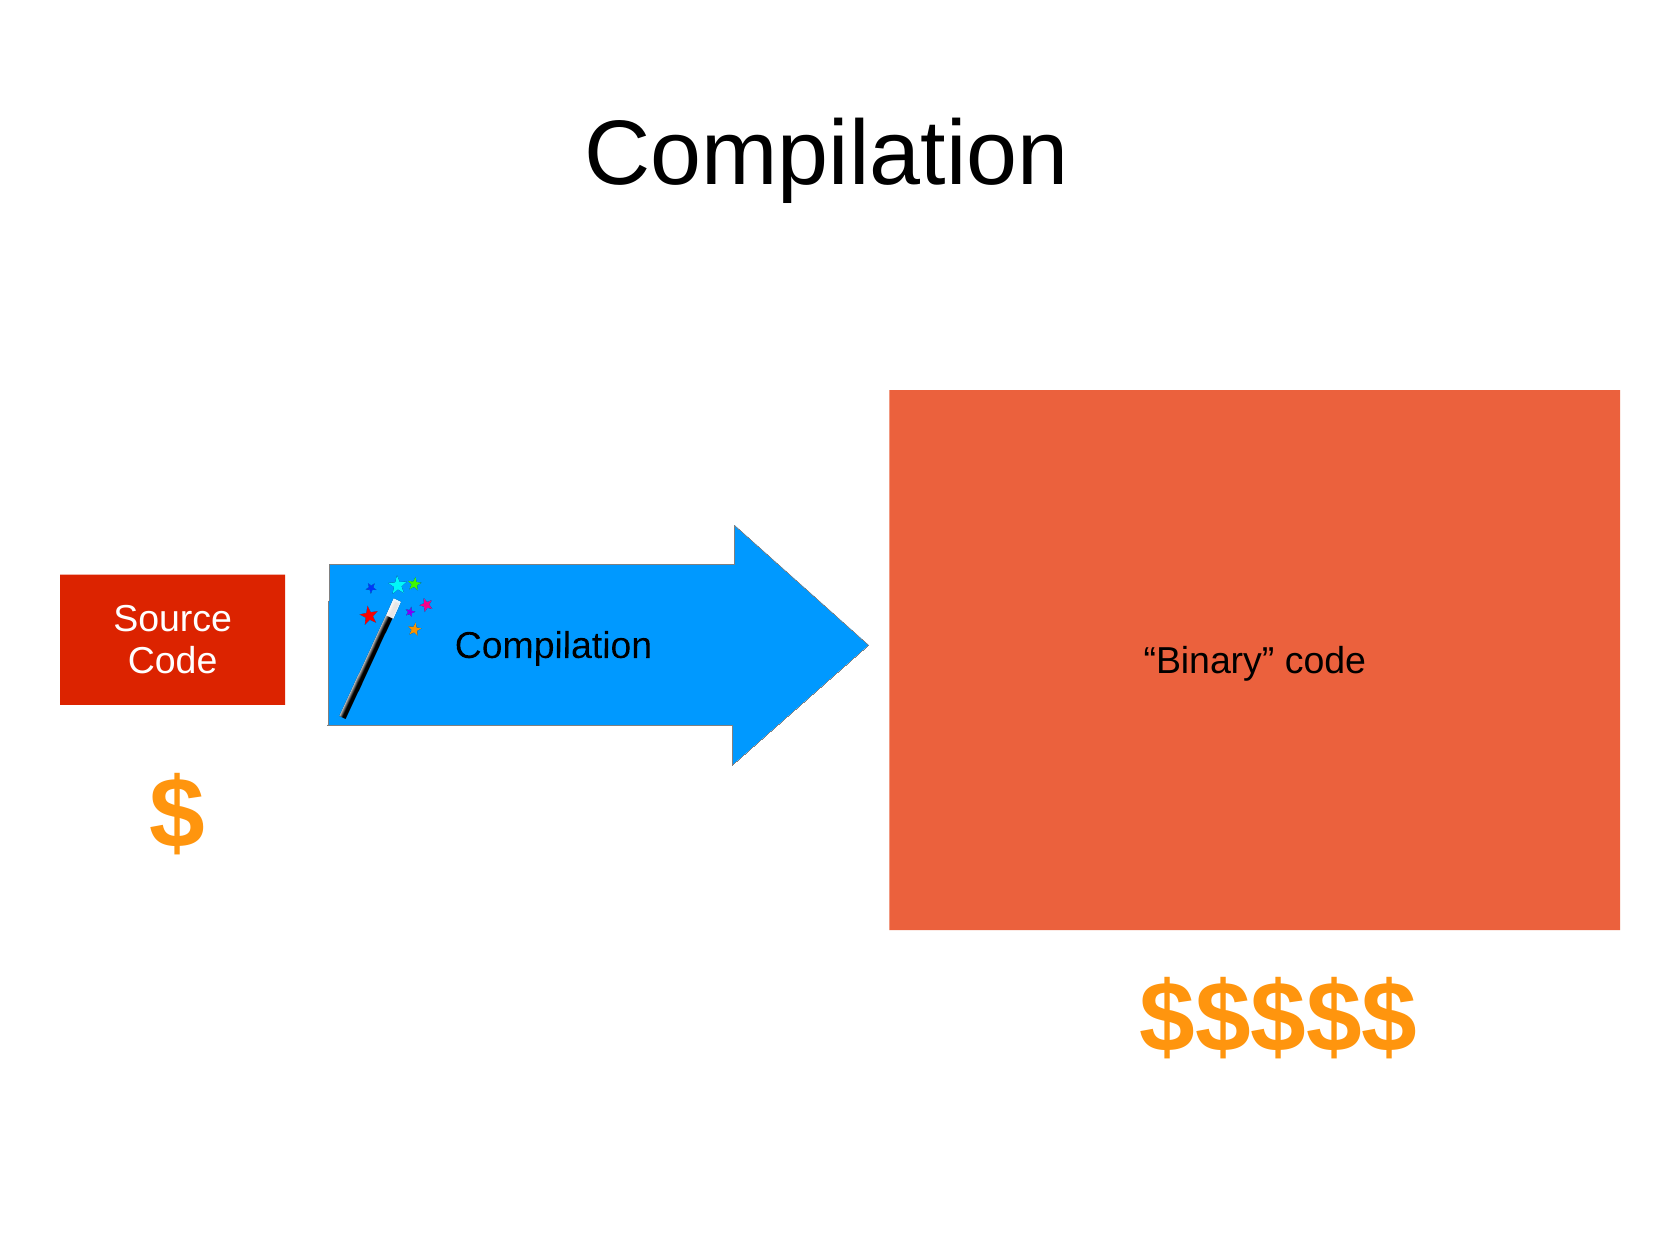

# Compilation
“Binary” code
Compilation
Source
Code
$
$$$$$